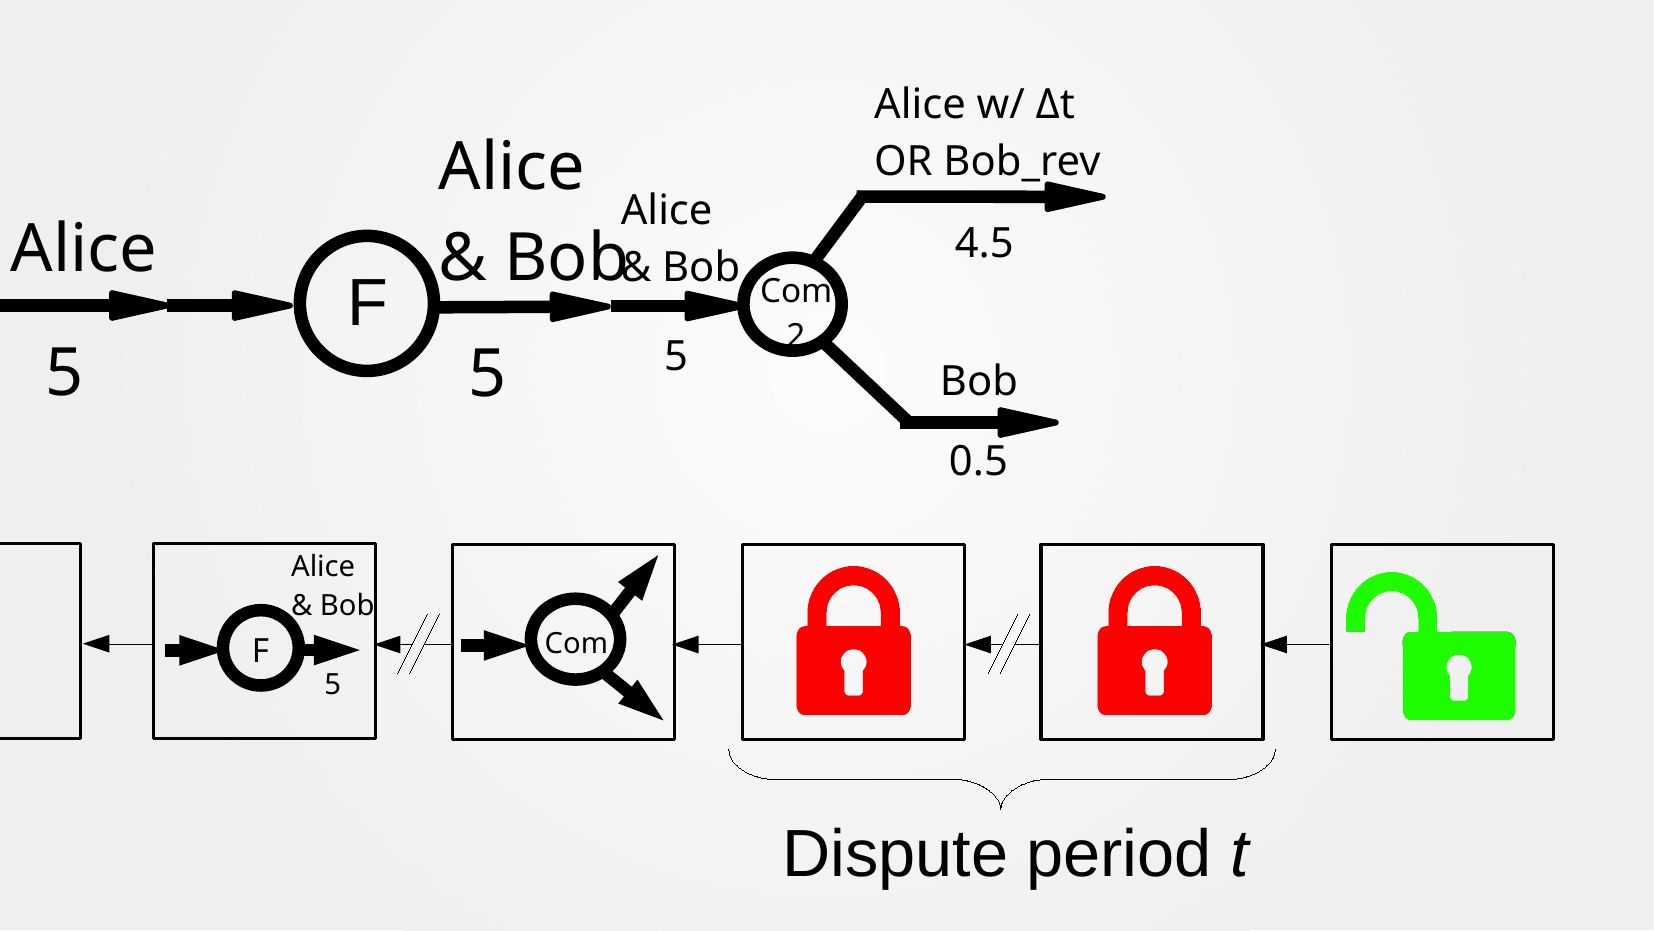

Alice w/ Δt OR Bob_rev
Alice
& Bob
Alice
& Bob
Alice
4.5
F
Com
 2
5
5
5
Bob
0.5
Alice
& Bob
Com
F
5
Dispute period t